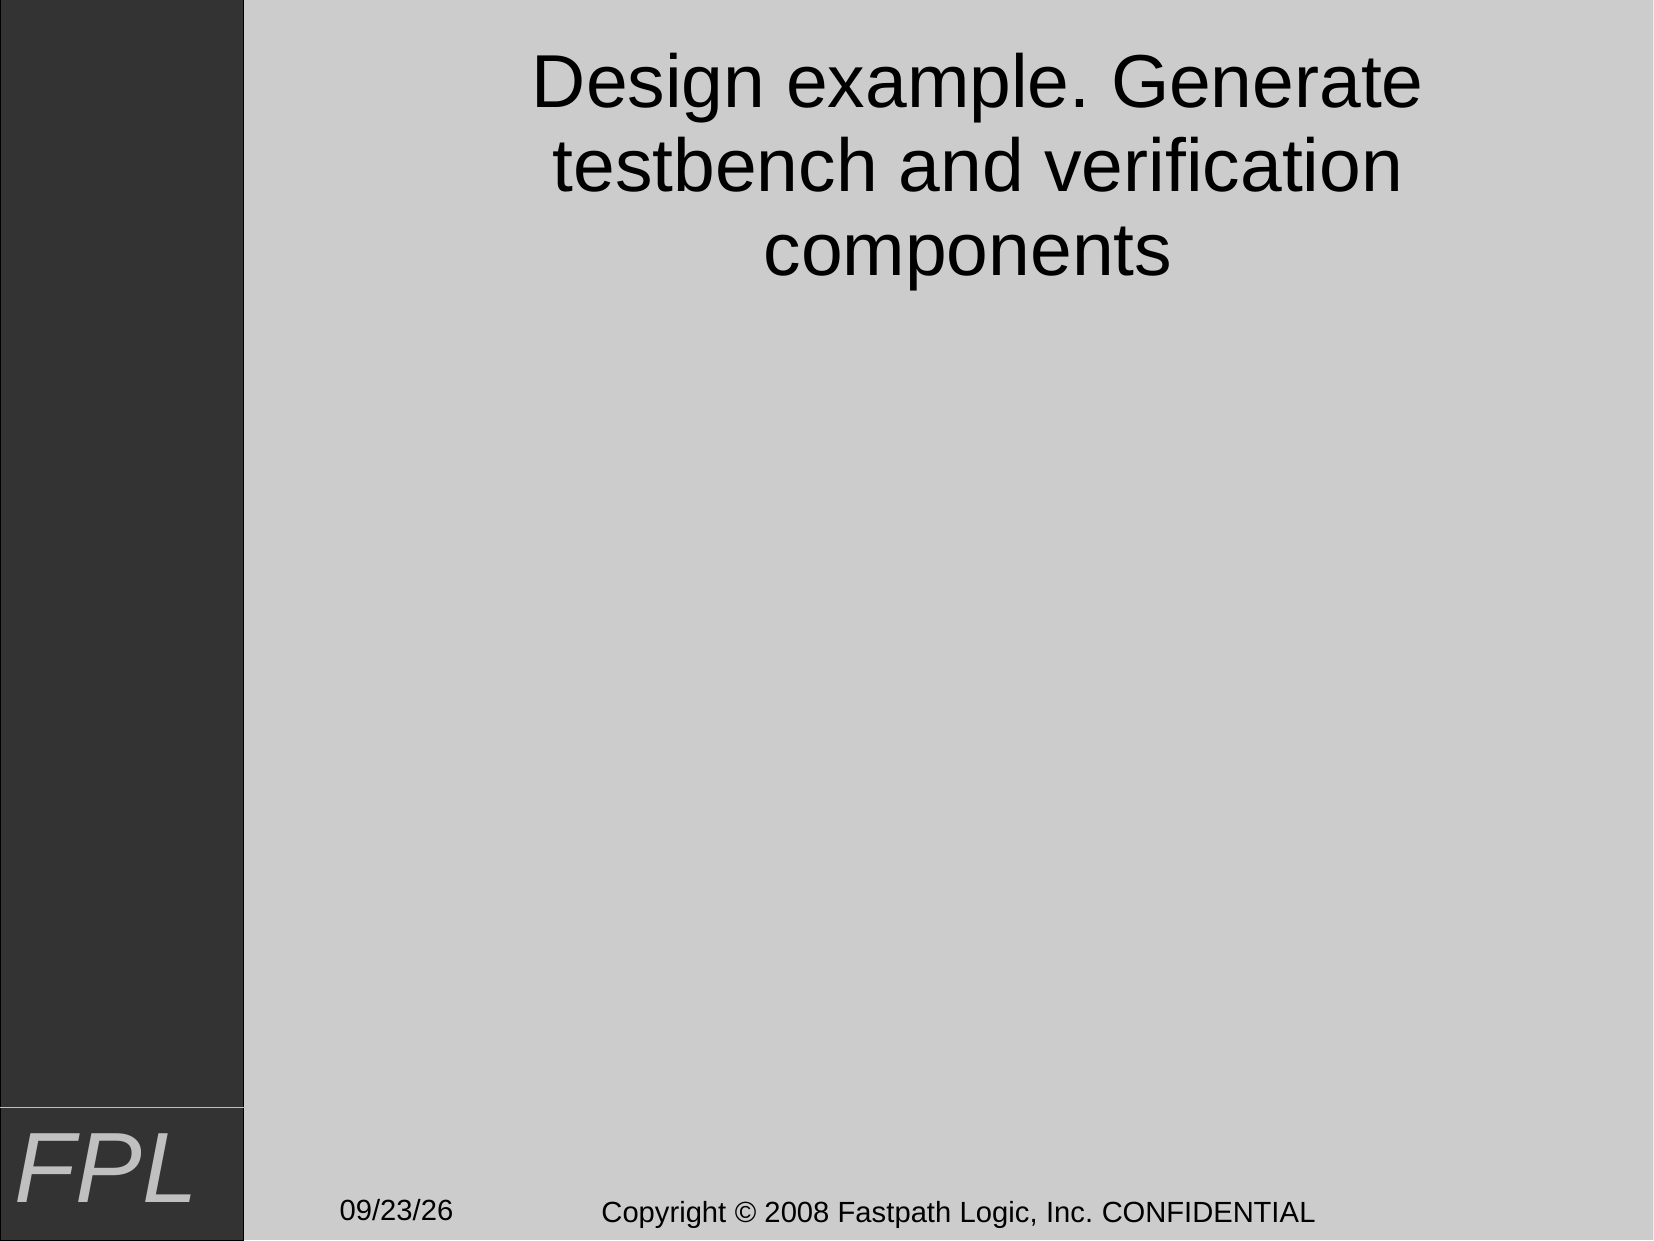

# Design example. Generate testbench and verification components
Copyright Fastpath Logic Inc. @2007